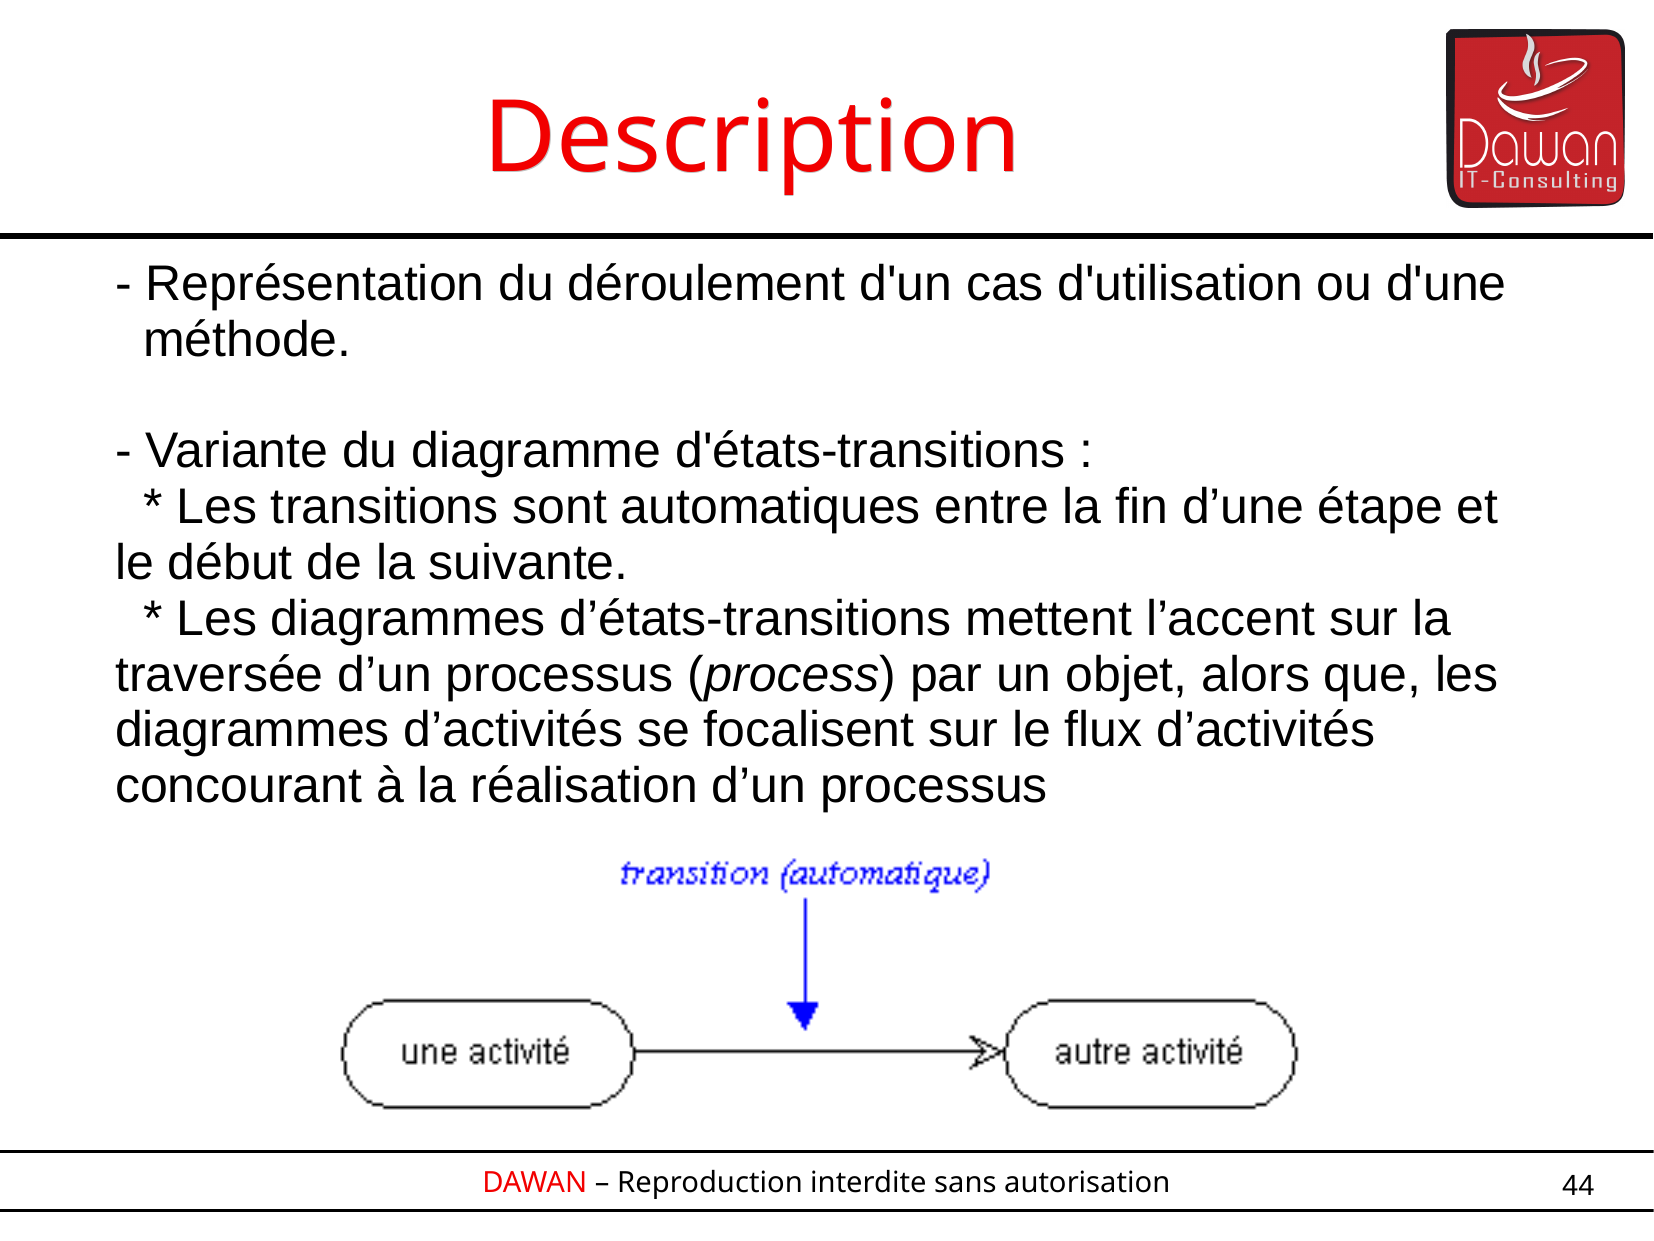

# Description
- Représentation du déroulement d'un cas d'utilisation ou d'une
 méthode.
- Variante du diagramme d'états-transitions :
 * Les transitions sont automatiques entre la fin d’une étape et le début de la suivante.
 * Les diagrammes d’états-transitions mettent l’accent sur la traversée d’un processus (process) par un objet, alors que, les diagrammes d’activités se focalisent sur le flux d’activités concourant à la réalisation d’un processus
44